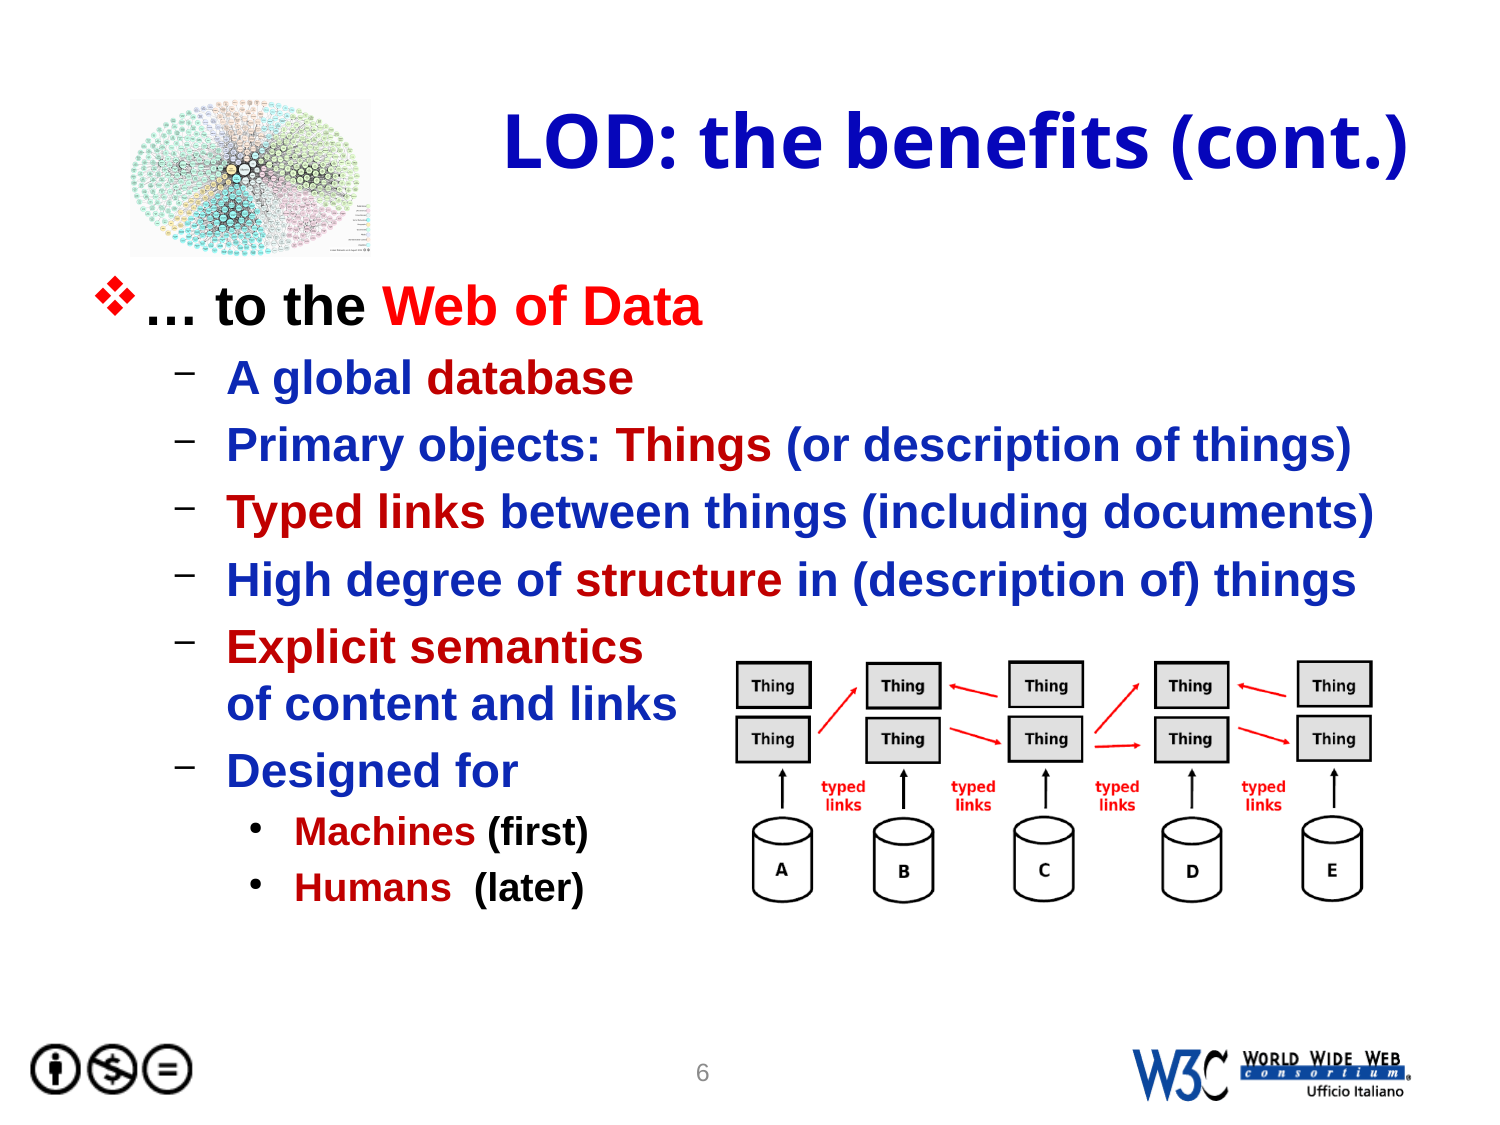

# LOD: the benefits (cont.)
… to the Web of Data
A global database
Primary objects: Things (or description of things)
Typed links between things (including documents)
High degree of structure in (description of) things
Explicit semantics
of content and links
Designed for
Machines (first)
Humans (later)